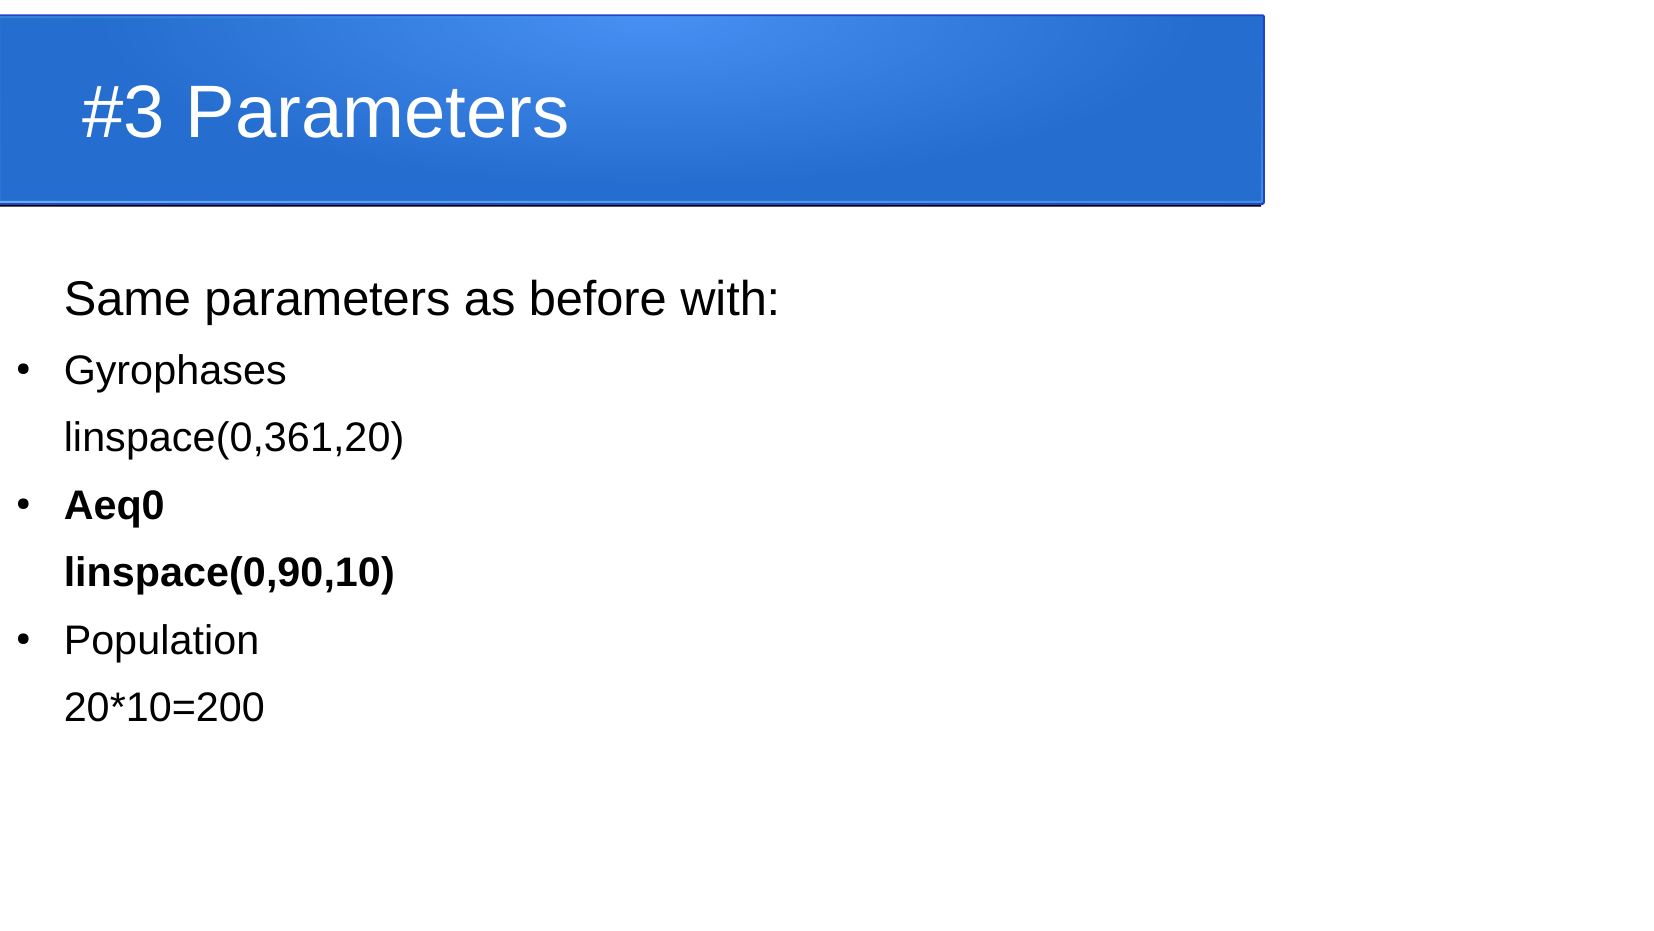

# #3 Parameters
Same parameters as before with:
Gyrophases
linspace(0,361,20)
Aeq0
linspace(0,90,10)
Population
20*10=200